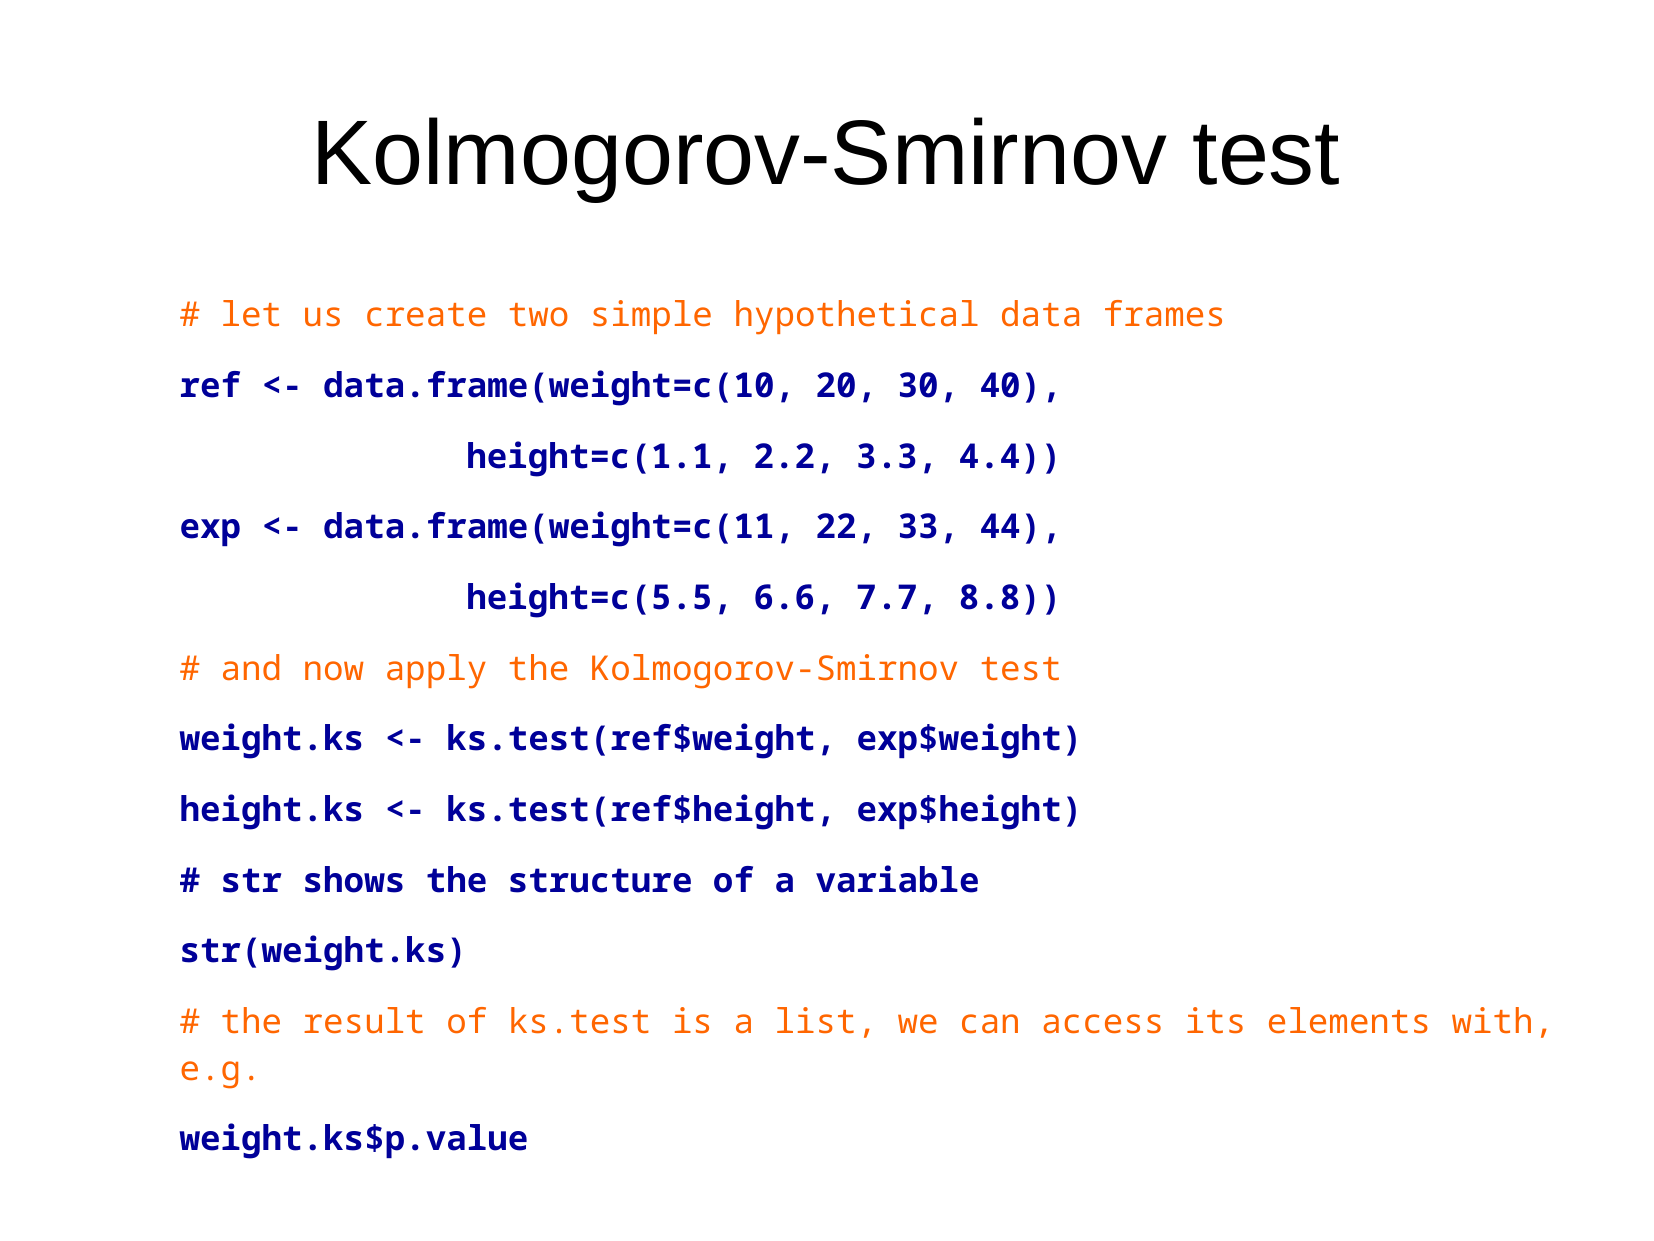

# Kolmogorov-Smirnov test
# let us create two simple hypothetical data frames
ref <- data.frame(weight=c(10, 20, 30, 40),
 height=c(1.1, 2.2, 3.3, 4.4))
exp <- data.frame(weight=c(11, 22, 33, 44),
 height=c(5.5, 6.6, 7.7, 8.8))
# and now apply the Kolmogorov-Smirnov test
weight.ks <- ks.test(ref$weight, exp$weight)
height.ks <- ks.test(ref$height, exp$height)
# str shows the structure of a variable
str(weight.ks)
# the result of ks.test is a list, we can access its elements with, e.g.
weight.ks$p.value